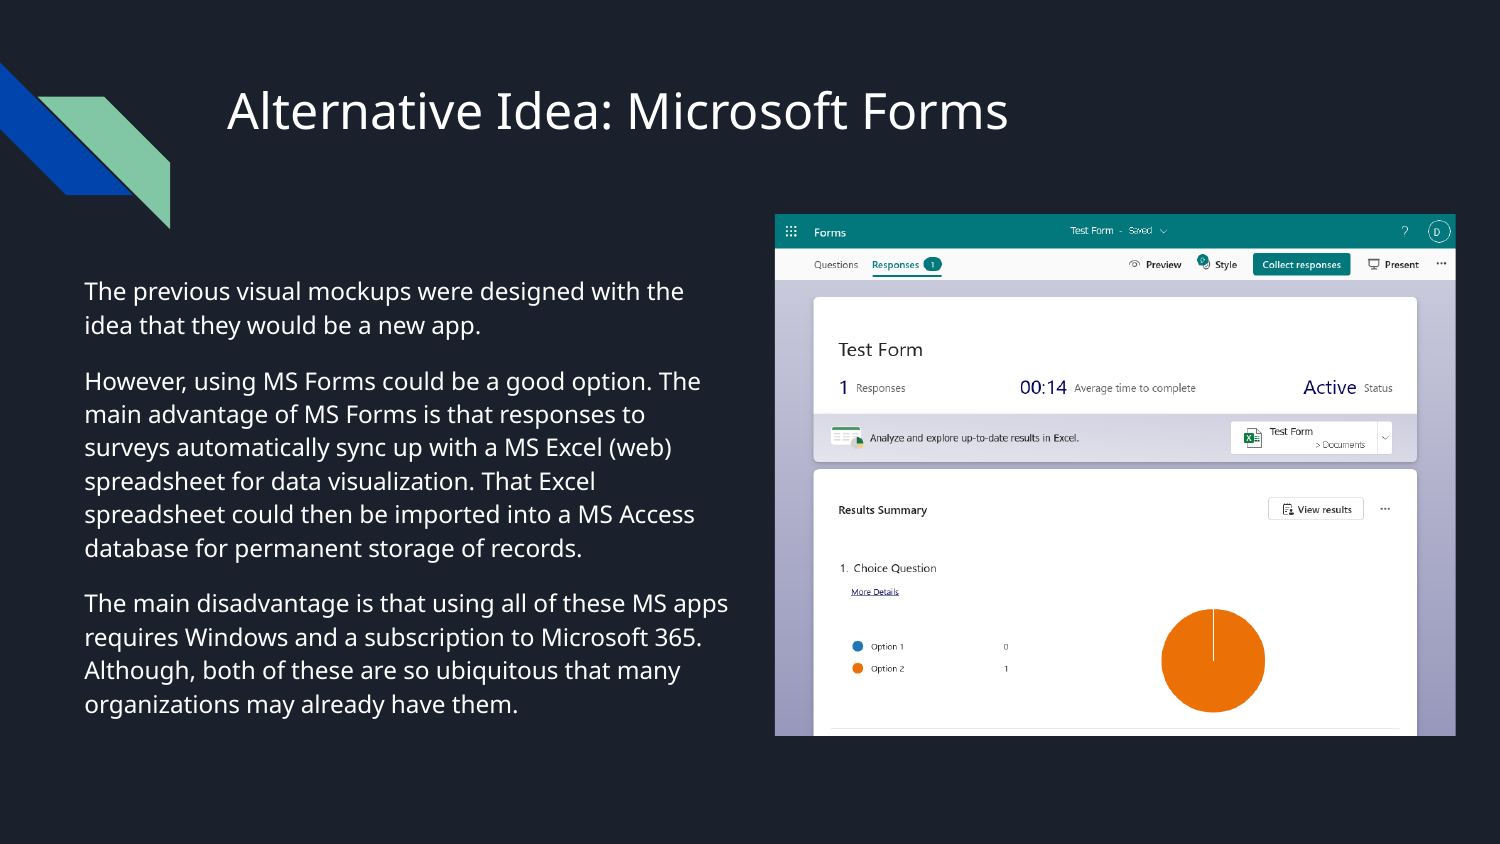

# Alternative Idea: Microsoft Forms
The previous visual mockups were designed with the idea that they would be a new app.
However, using MS Forms could be a good option. The main advantage of MS Forms is that responses to surveys automatically sync up with a MS Excel (web) spreadsheet for data visualization. That Excel spreadsheet could then be imported into a MS Access database for permanent storage of records.
The main disadvantage is that using all of these MS apps requires Windows and a subscription to Microsoft 365. Although, both of these are so ubiquitous that many organizations may already have them.